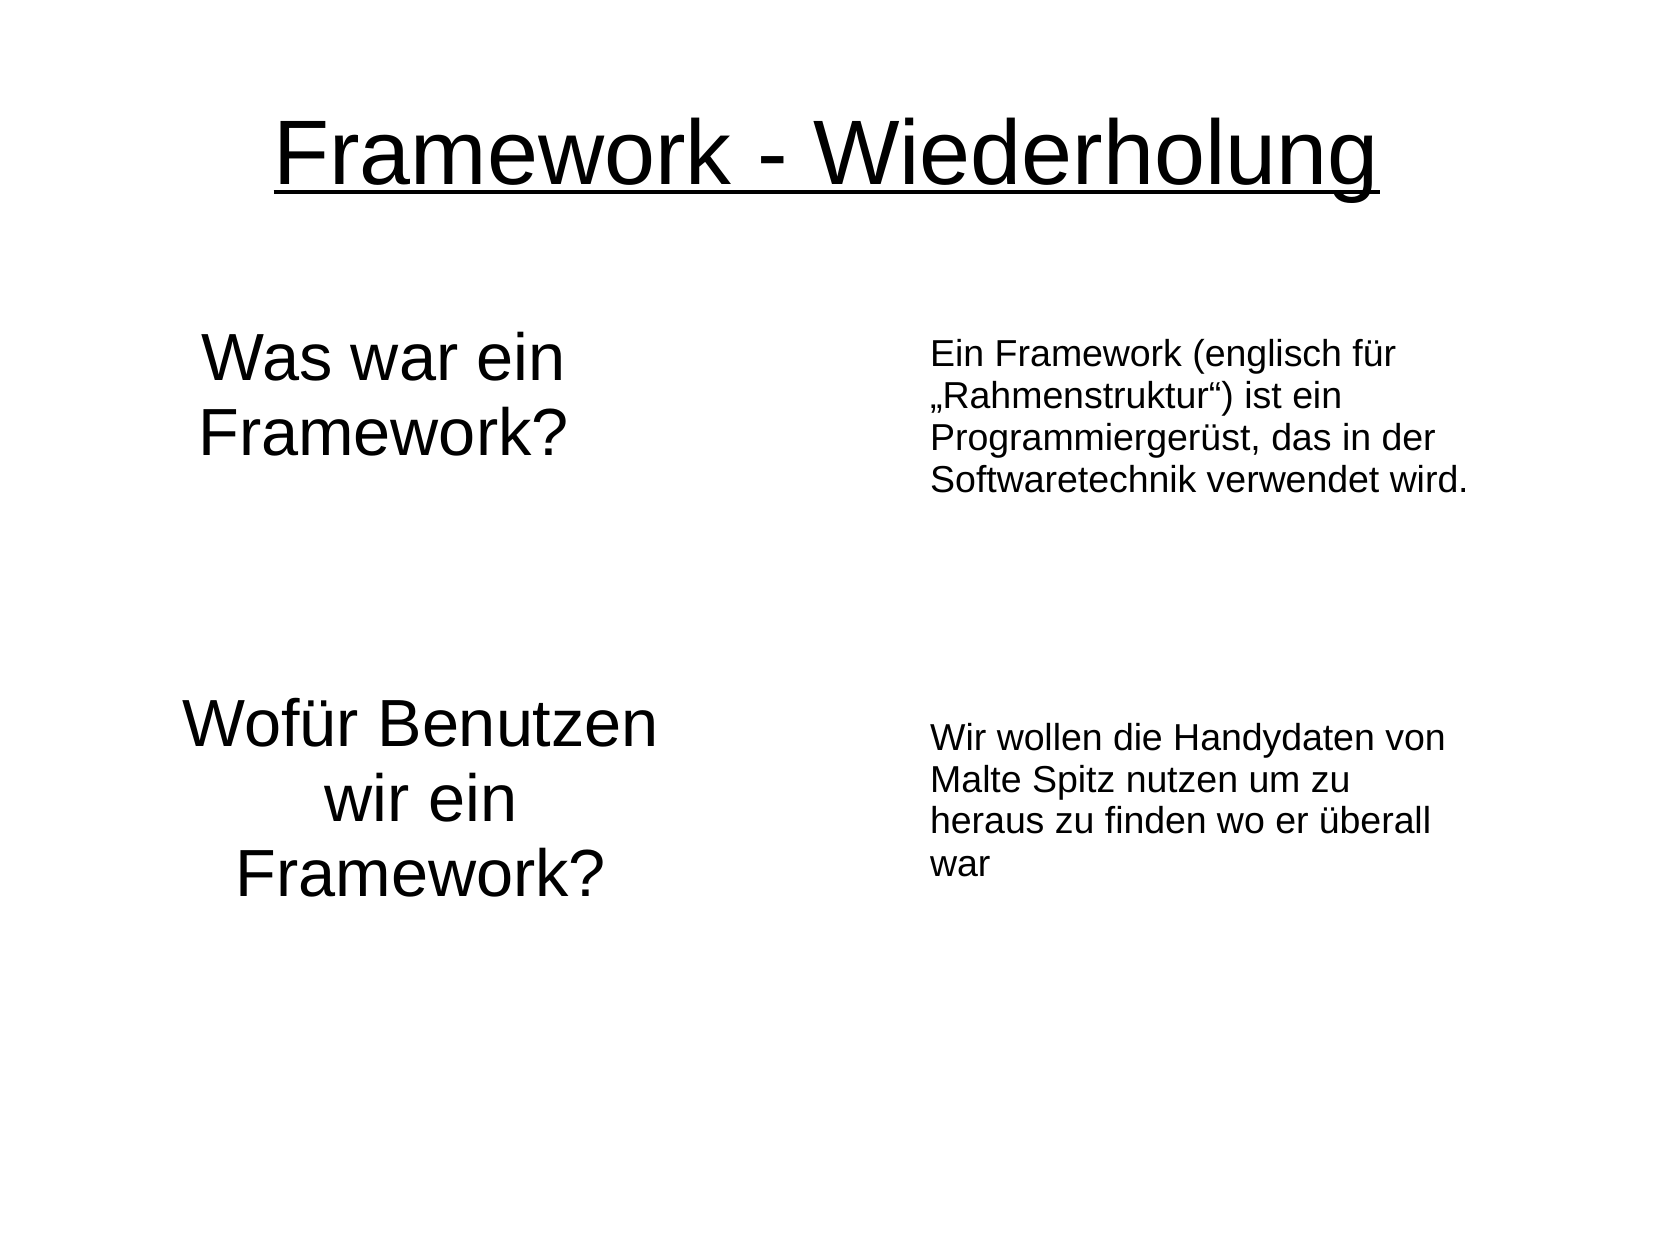

# Framework - Wiederholung
Was war ein Framework?
Ein Framework (englisch für „Rahmenstruktur“) ist ein Programmiergerüst, das in der Softwaretechnik verwendet wird.
Wofür Benutzen wir ein Framework?
Wir wollen die Handydaten von Malte Spitz nutzen um zu heraus zu finden wo er überall war